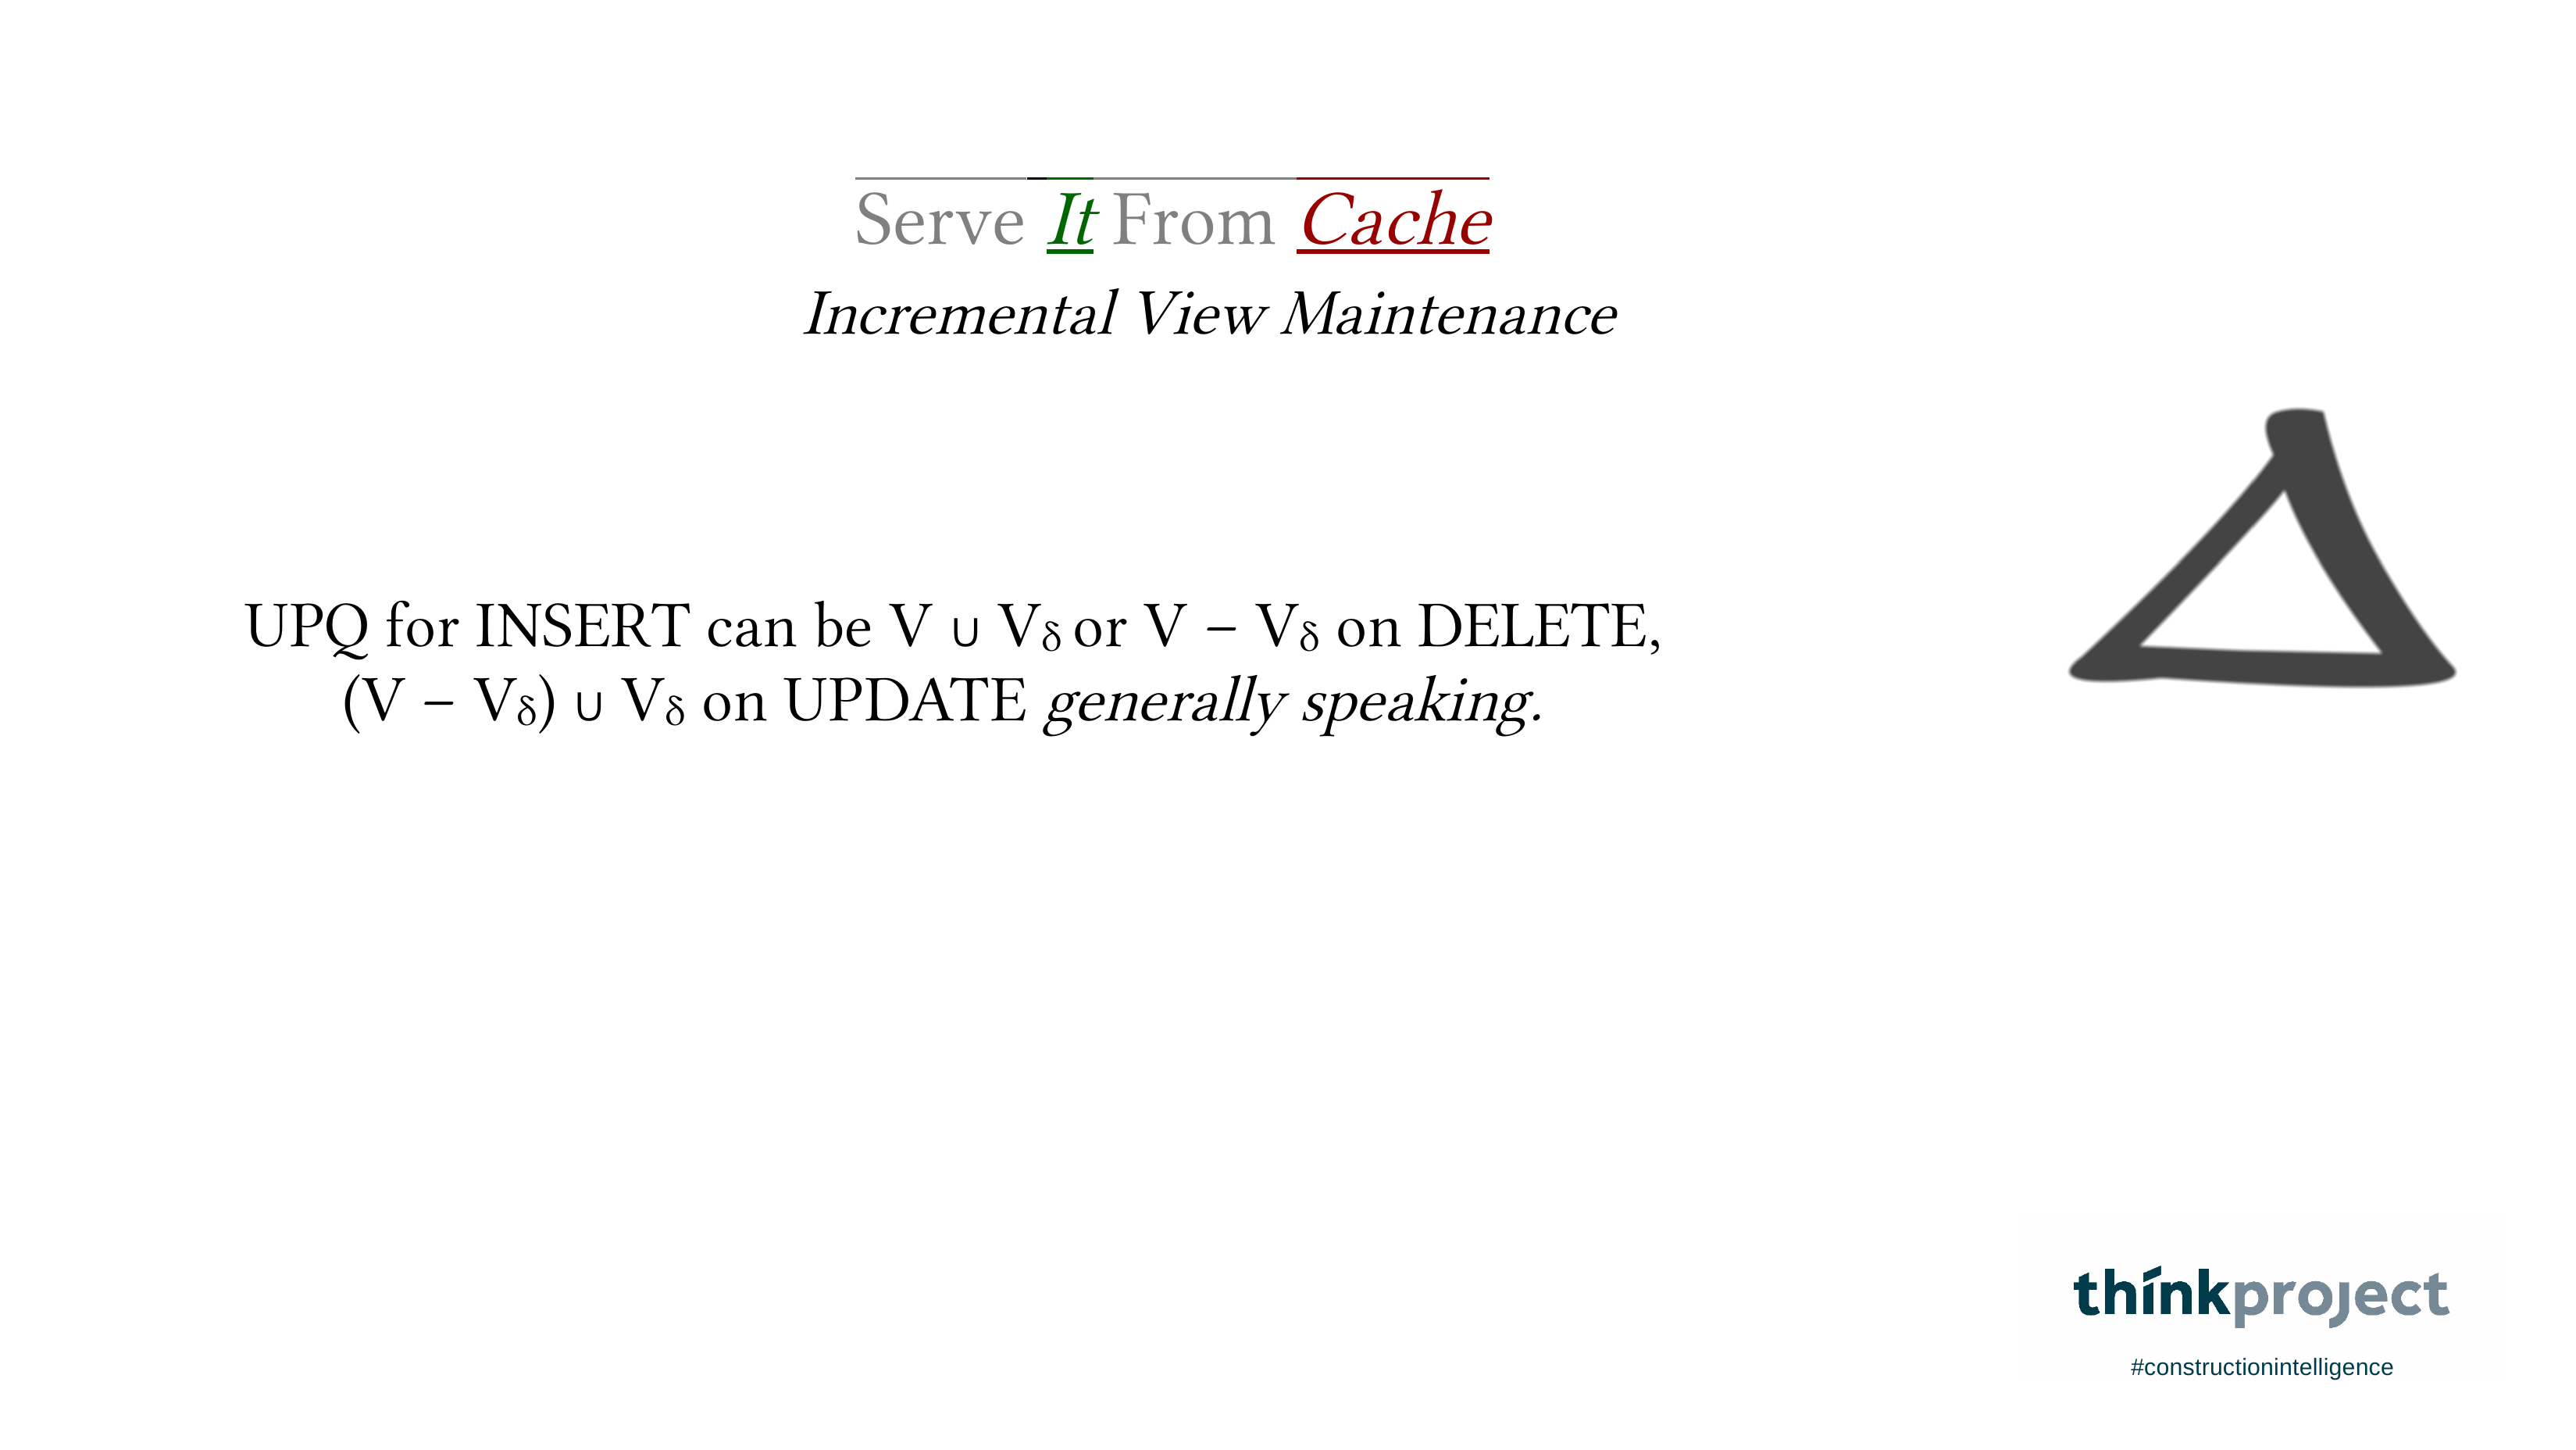

Serve It From Cache
Incremental View Maintenance
UPQ for INSERT can be V ∪ Vδ or V – Vδ on DELETE,
 (V – Vδ) ∪ Vδ on UPDATE generally speaking.